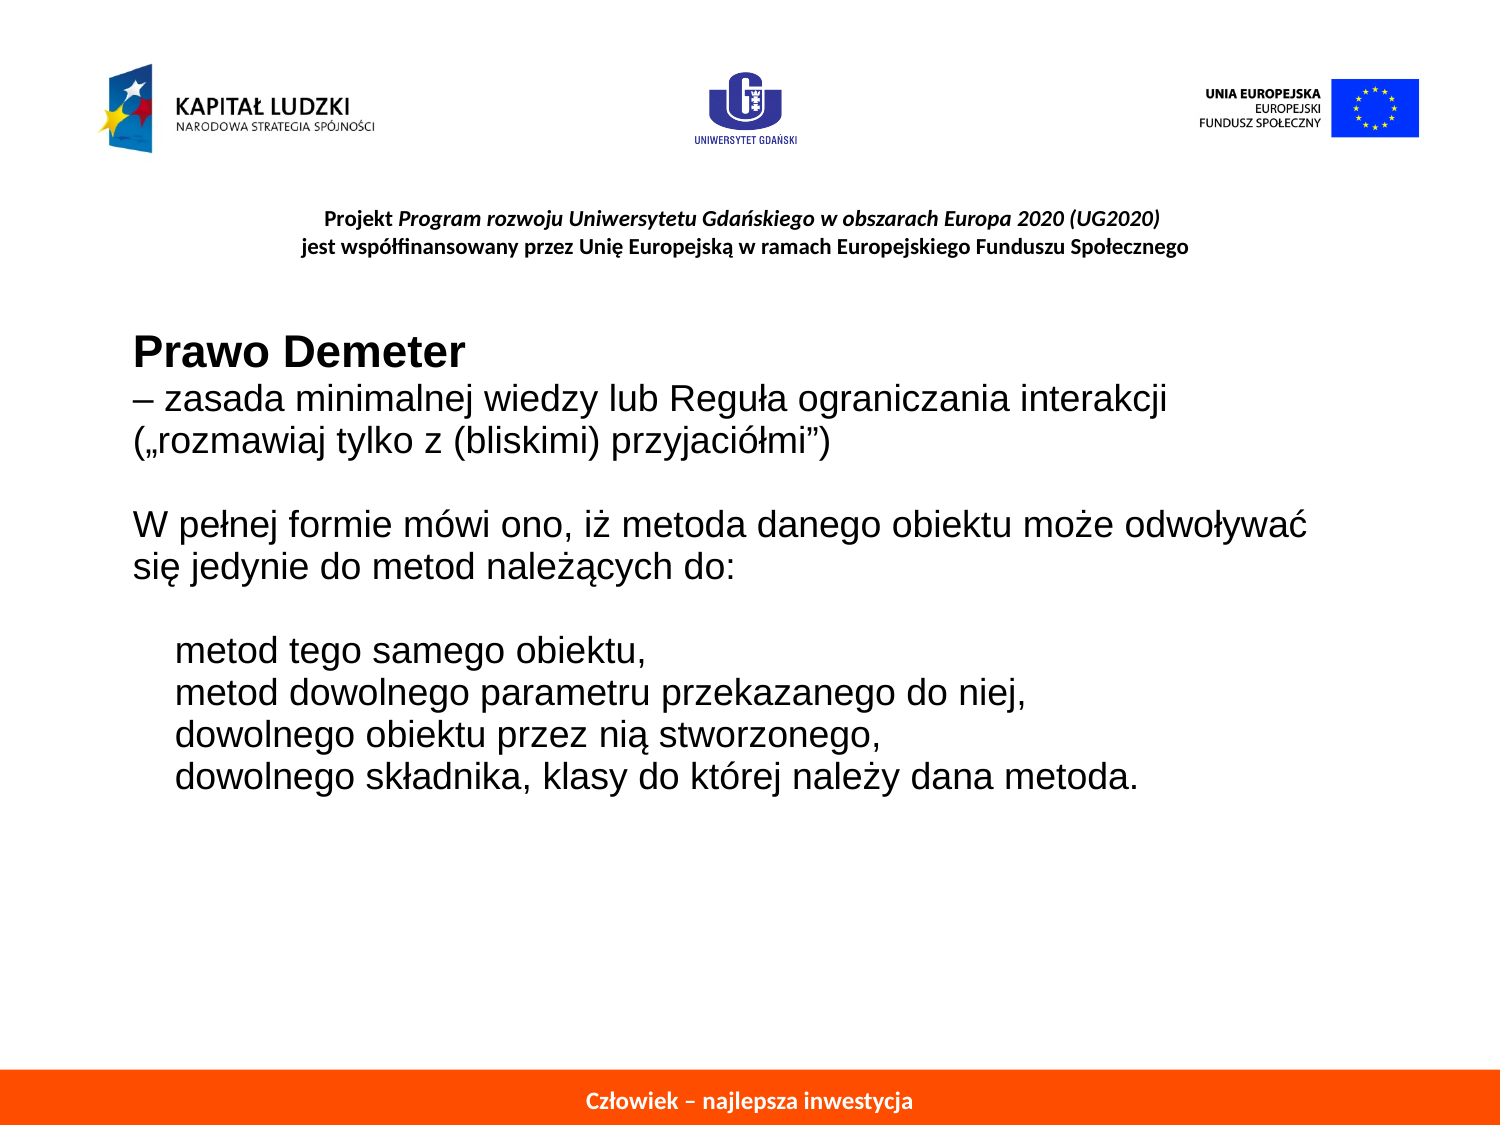

Projekt Program rozwoju Uniwersytetu Gdańskiego w obszarach Europa 2020 (UG2020)
jest współfinansowany przez Unię Europejską w ramach Europejskiego Funduszu Społecznego
Prawo Demeter
– zasada minimalnej wiedzy lub Reguła ograniczania interakcji
(„rozmawiaj tylko z (bliskimi) przyjaciółmi”)
W pełnej formie mówi ono, iż metoda danego obiektu może odwoływać
się jedynie do metod należących do:
 metod tego samego obiektu,
 metod dowolnego parametru przekazanego do niej,
 dowolnego obiektu przez nią stworzonego,
 dowolnego składnika, klasy do której należy dana metoda.
Człowiek – najlepsza inwestycja